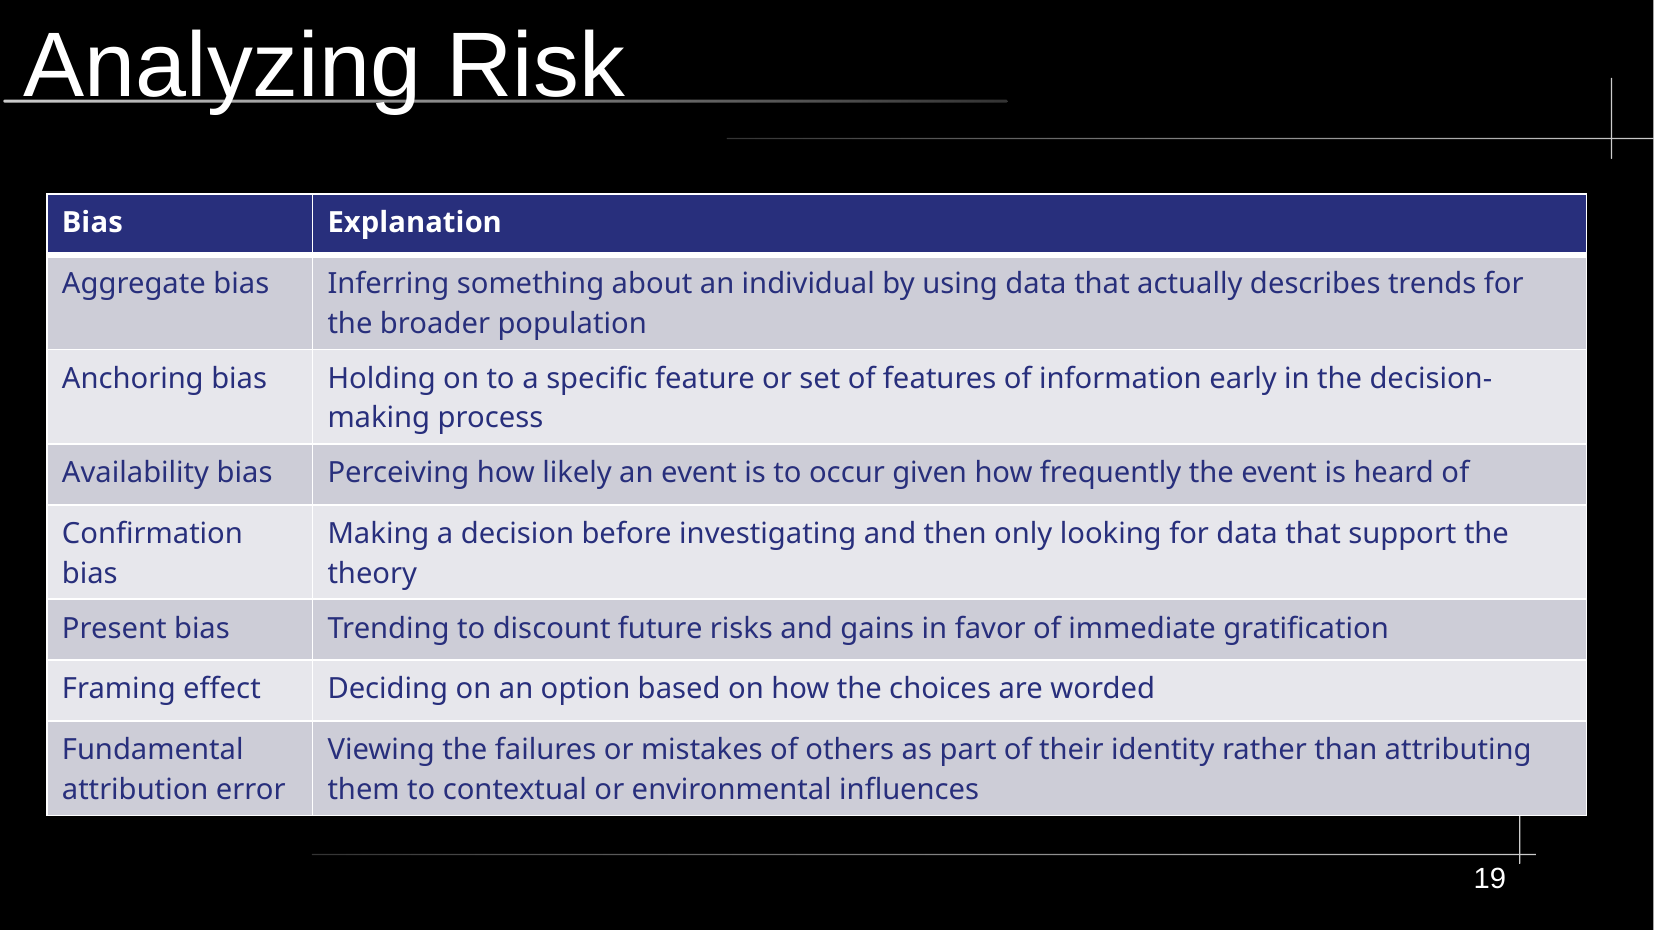

# Analyzing Risk
| Bias | Explanation |
| --- | --- |
| Aggregate bias | Inferring something about an individual by using data that actually describes trends for the broader population |
| Anchoring bias | Holding on to a specific feature or set of features of information early in the decision-making process |
| Availability bias | Perceiving how likely an event is to occur given how frequently the event is heard of |
| Confirmation bias | Making a decision before investigating and then only looking for data that support the theory |
| Present bias | Trending to discount future risks and gains in favor of immediate gratification |
| Framing effect | Deciding on an option based on how the choices are worded |
| Fundamental attribution error | Viewing the failures or mistakes of others as part of their identity rather than attributing them to contextual or environmental influences |
19